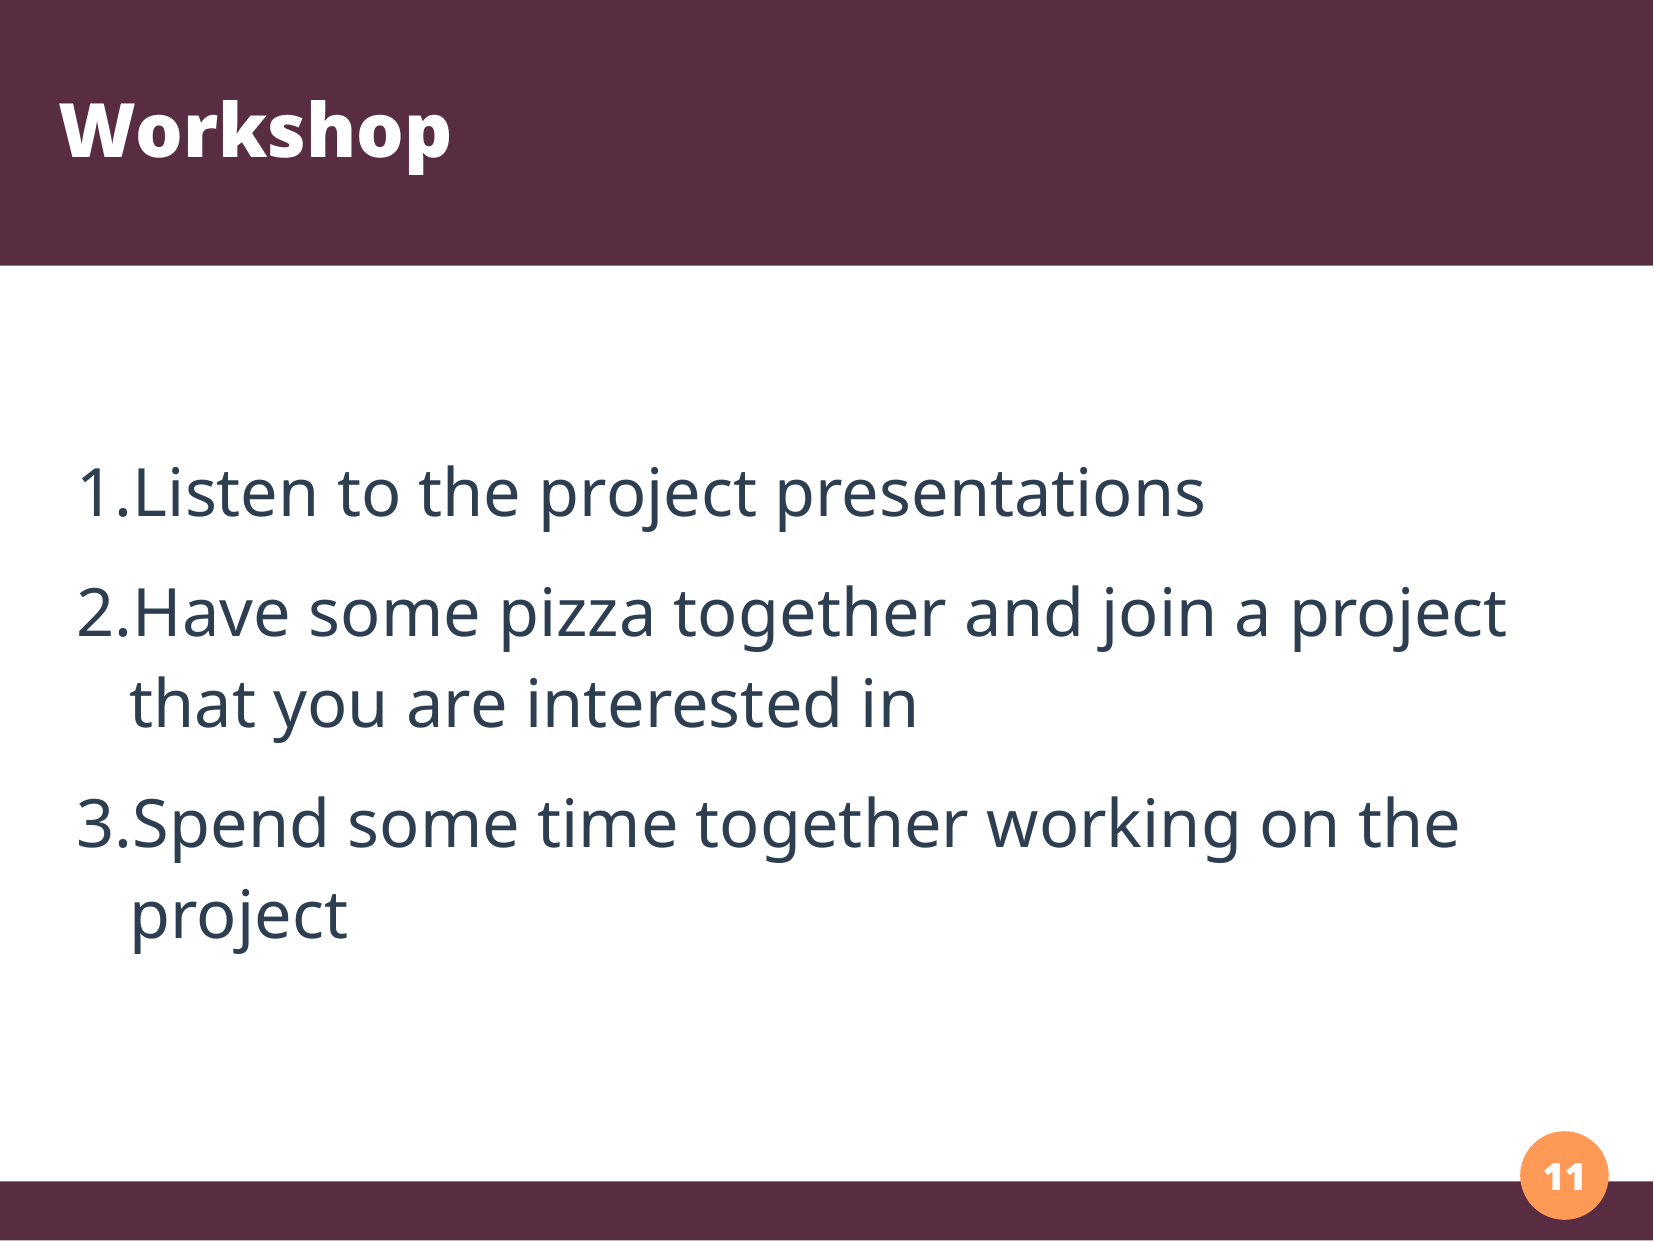

# Workshop
Listen to the project presentations
Have some pizza together and join a project that you are interested in
Spend some time together working on the project
11